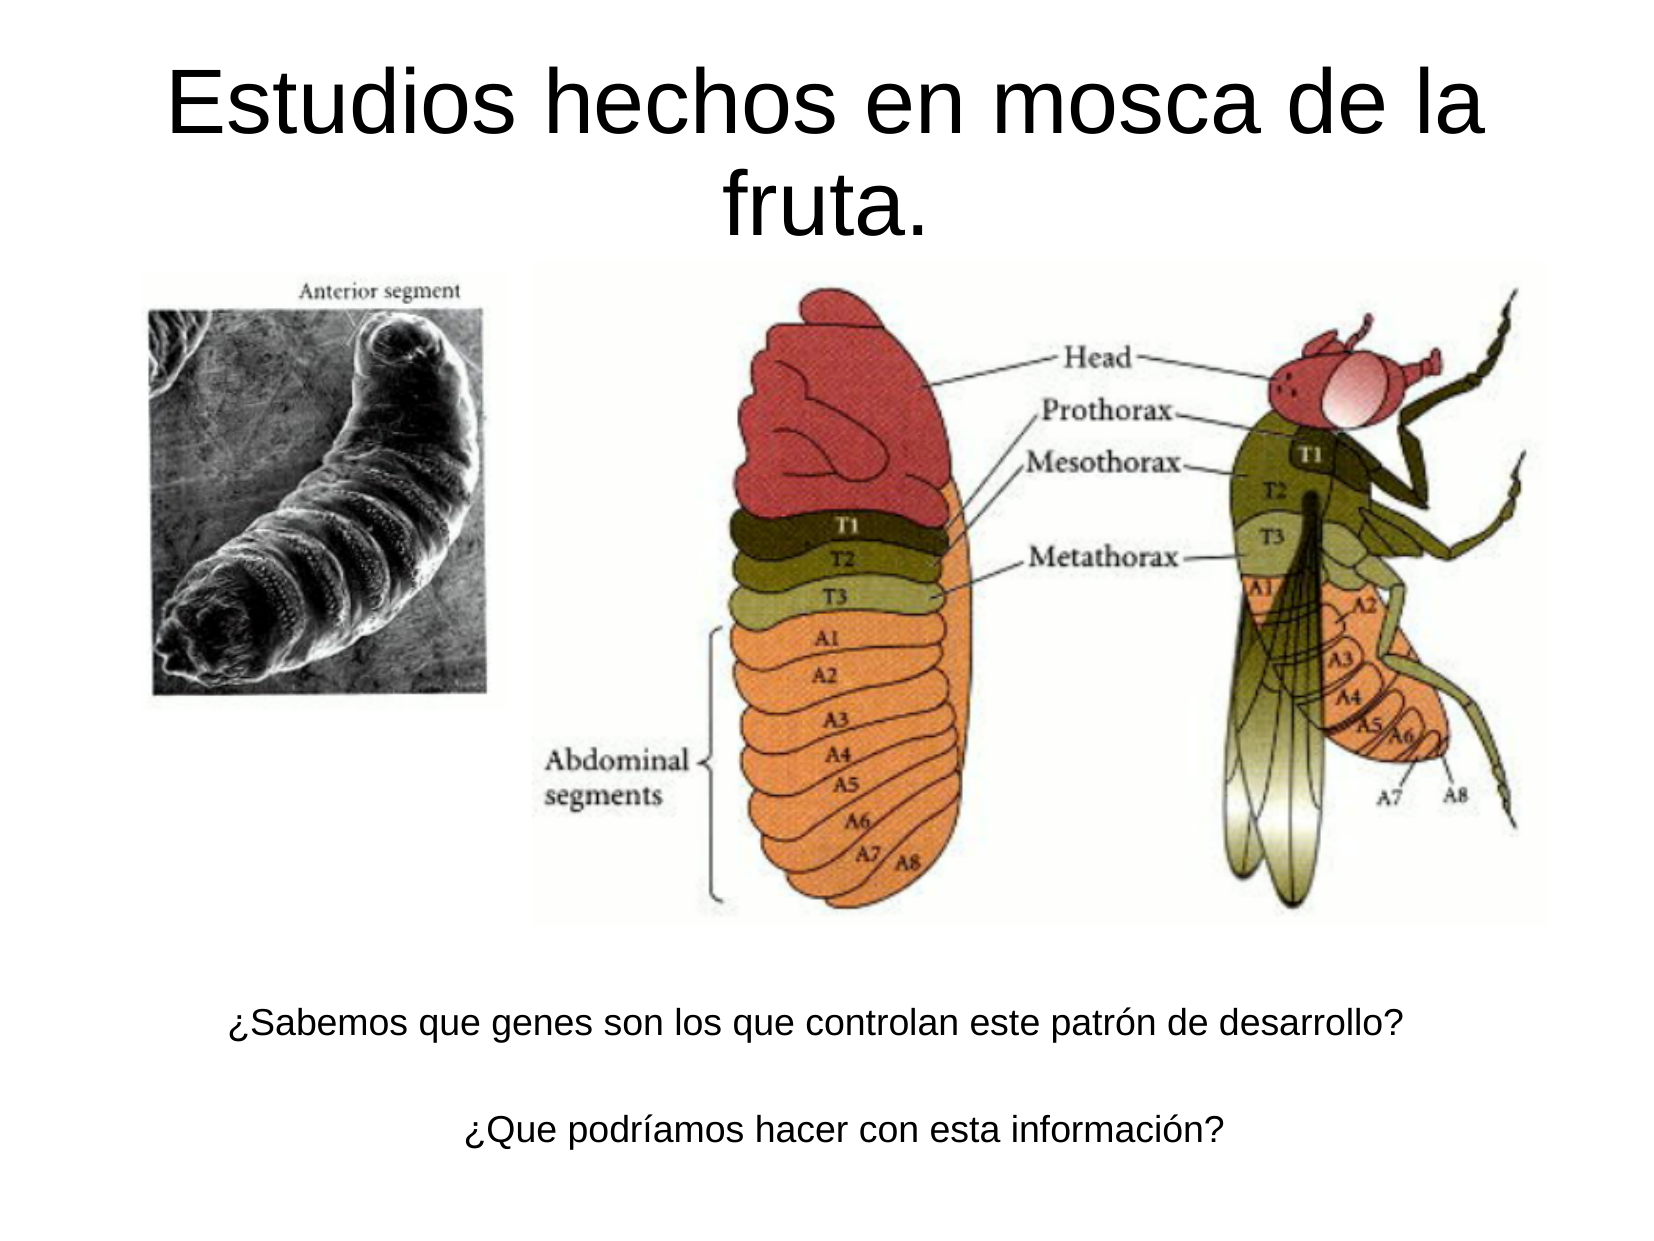

# Estudios hechos en mosca de la fruta.
¿Sabemos que genes son los que controlan este patrón de desarrollo?
¿Que podríamos hacer con esta información?